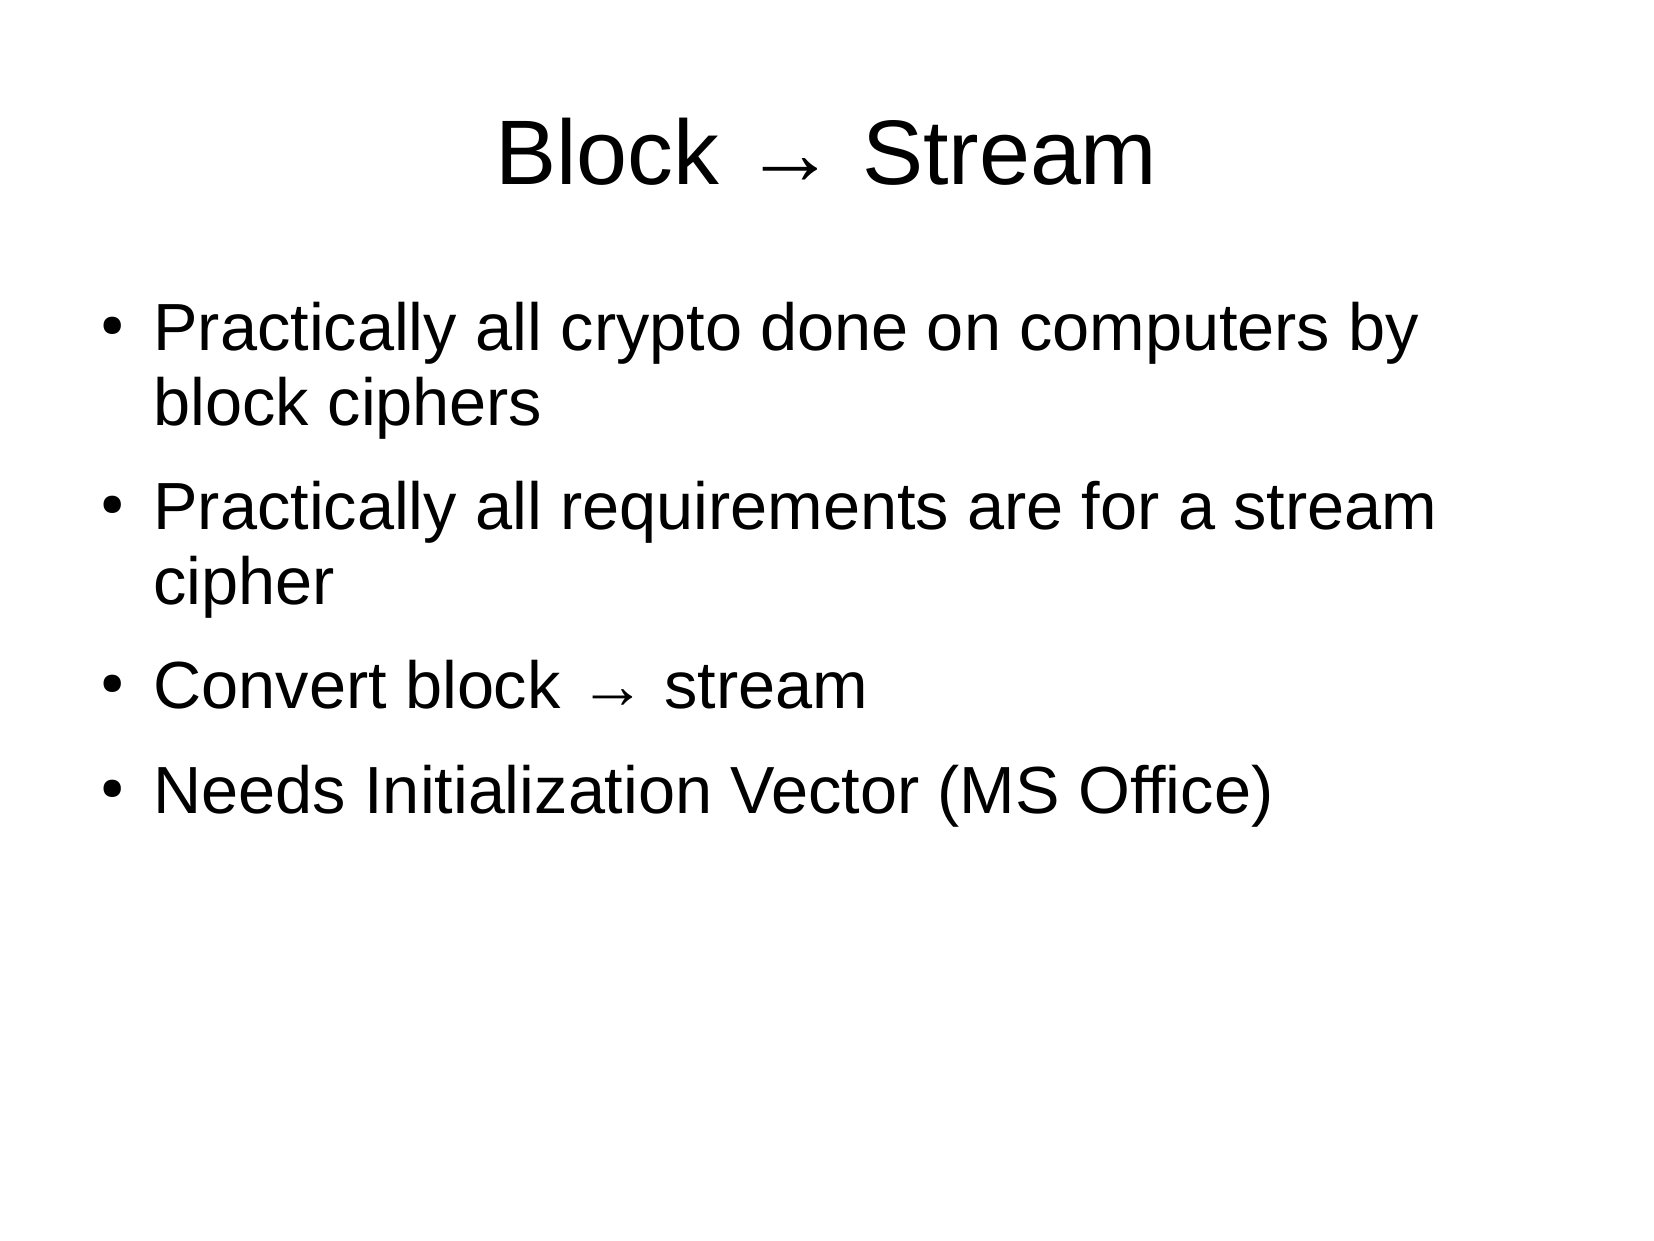

# Block → Stream
Practically all crypto done on computers by block ciphers
Practically all requirements are for a stream cipher
Convert block → stream
Needs Initialization Vector (MS Office)